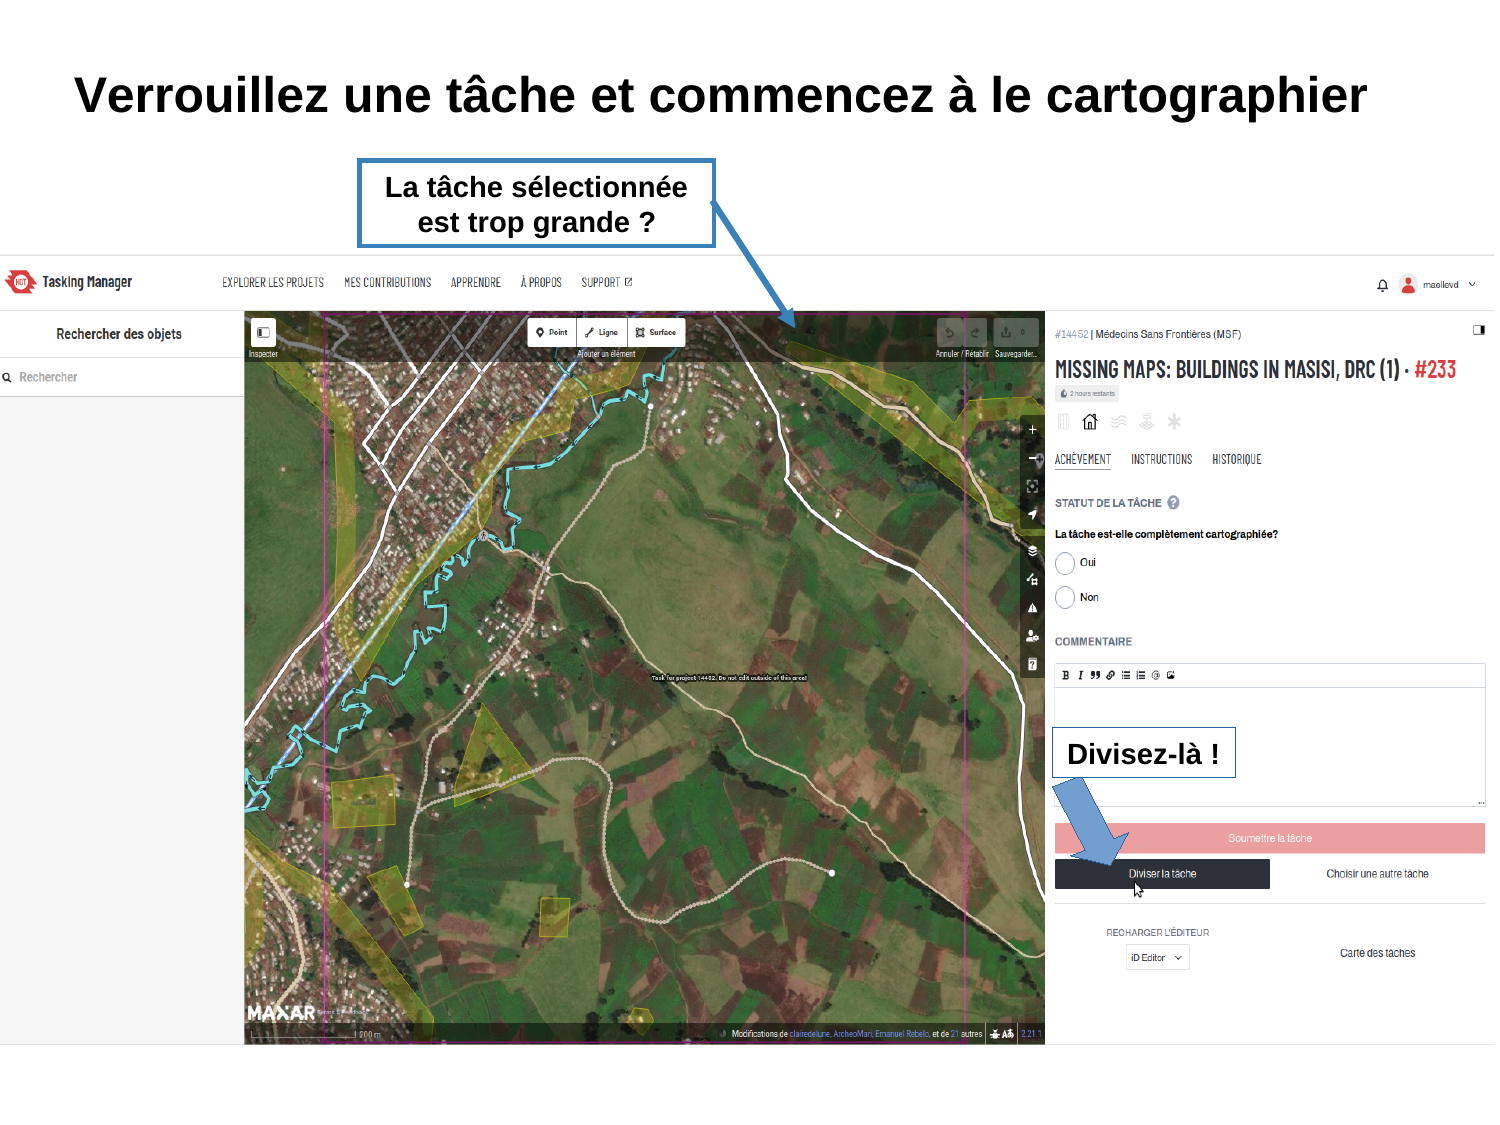

Verrouillez une tâche et commencez à le cartographier
La tâche sélectionnée est trop grande ?
Divisez-là !